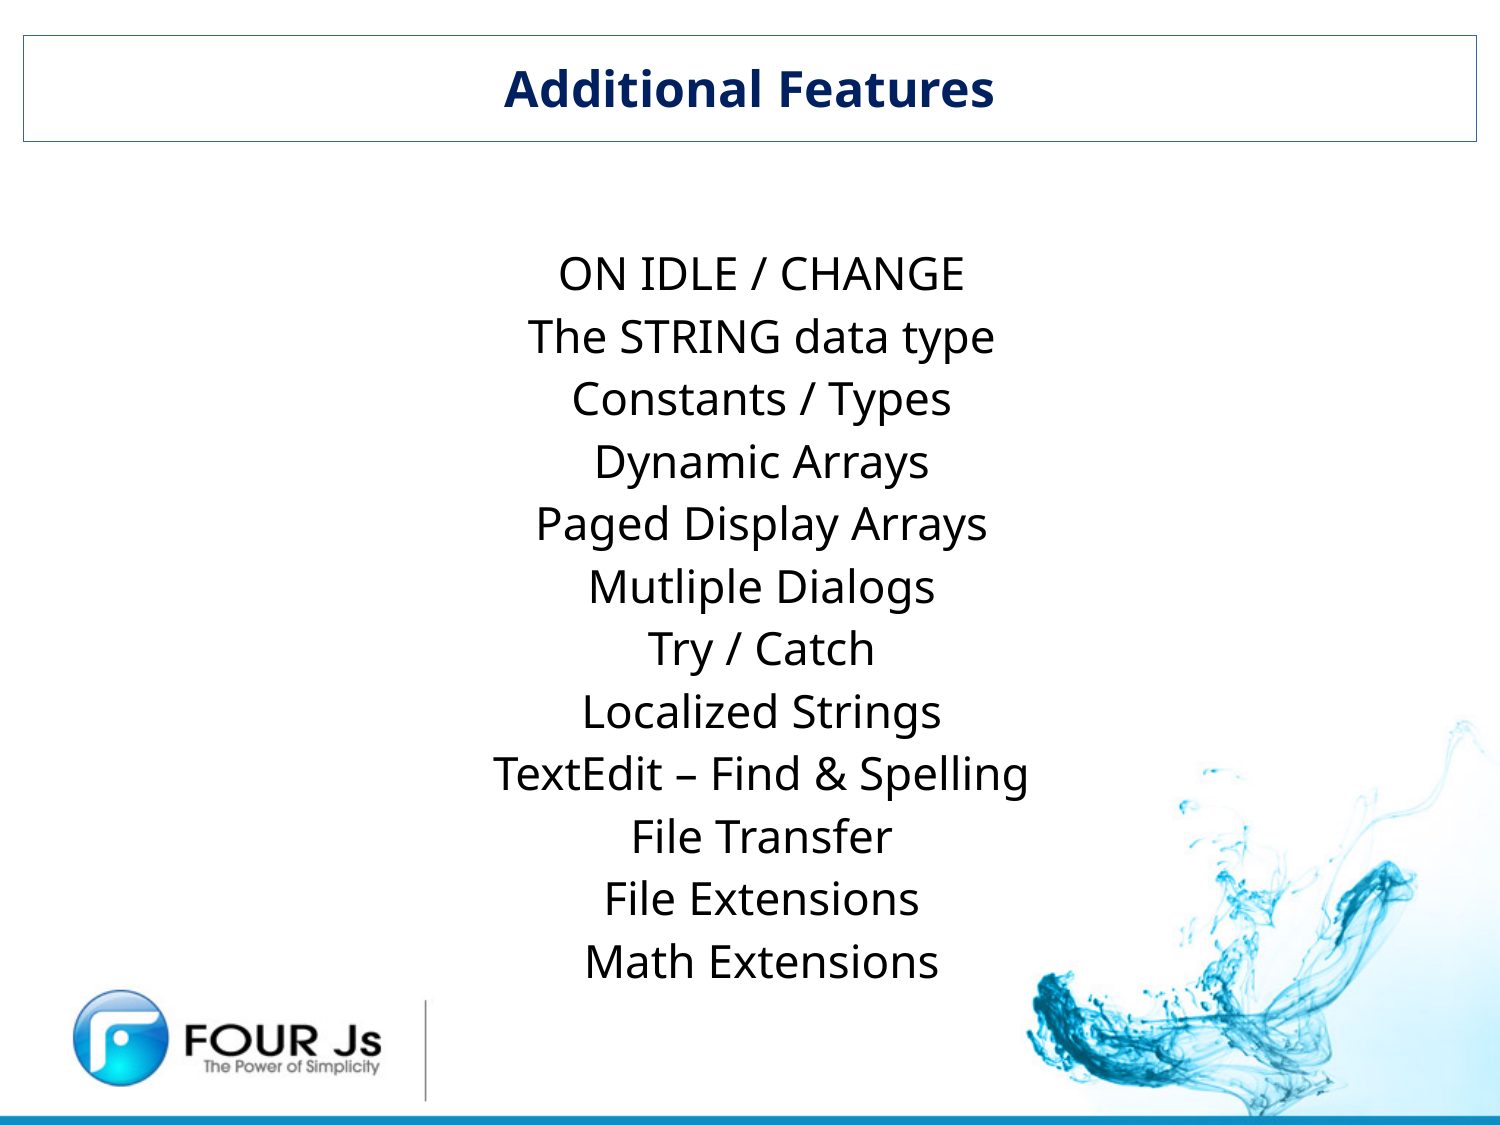

# Additional Features
ON IDLE / CHANGE
The STRING data type
Constants / Types
Dynamic Arrays
Paged Display Arrays
Mutliple Dialogs
Try / Catch
Localized Strings
TextEdit – Find & Spelling
File Transfer
File Extensions
Math Extensions